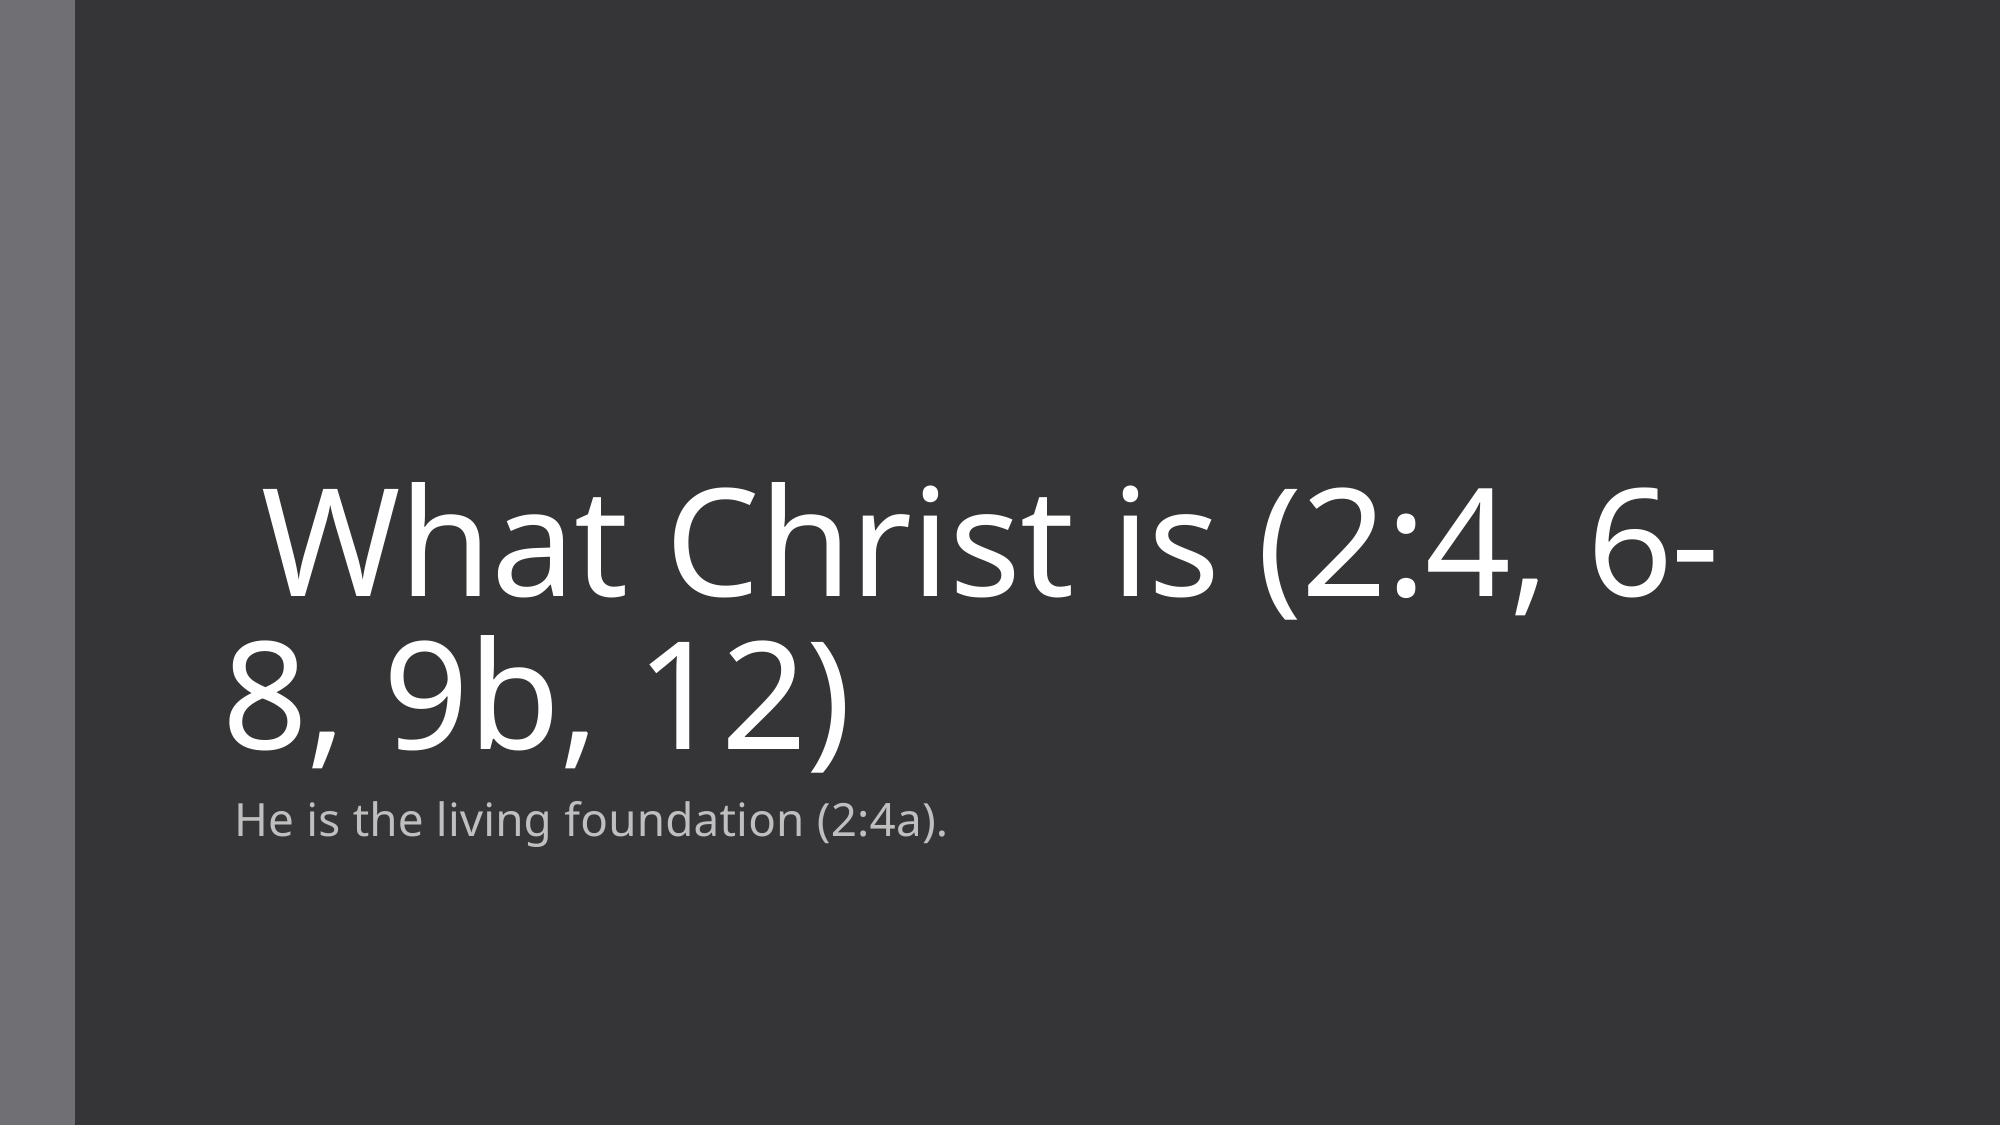

# What Christ is (2:4, 6-8, 9b, 12)
 He is the living foundation (2:4a).